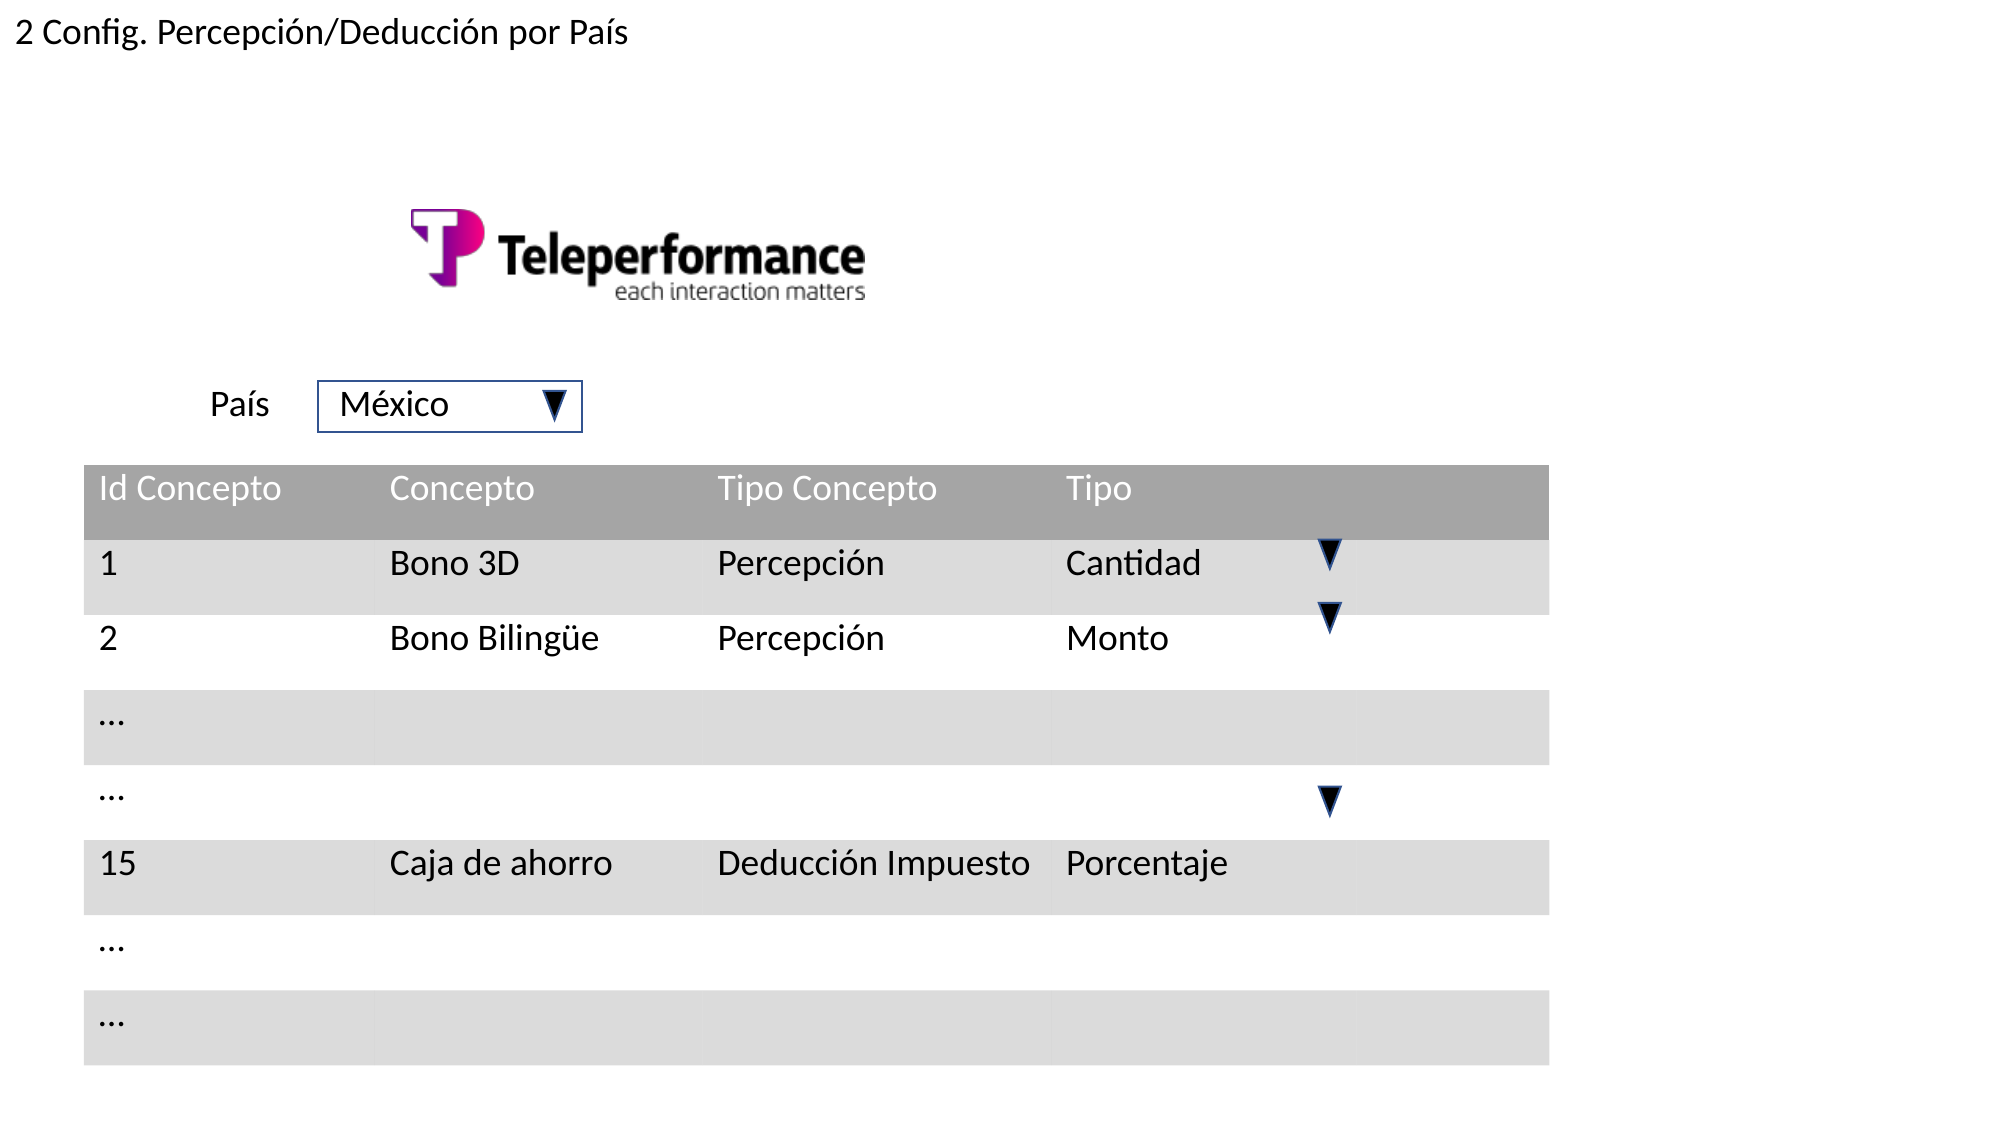

2 Config. Percepción/Deducción por País
País
México
| Id Concepto | Concepto | Tipo Concepto | Tipo | |
| --- | --- | --- | --- | --- |
| 1 | Bono 3D | Percepción | Cantidad | |
| 2 | Bono Bilingüe | Percepción | Monto | |
| … | | | | |
| … | | | | |
| 15 | Caja de ahorro | Deducción Impuesto | Porcentaje | |
| … | | | | |
| … | | | | |